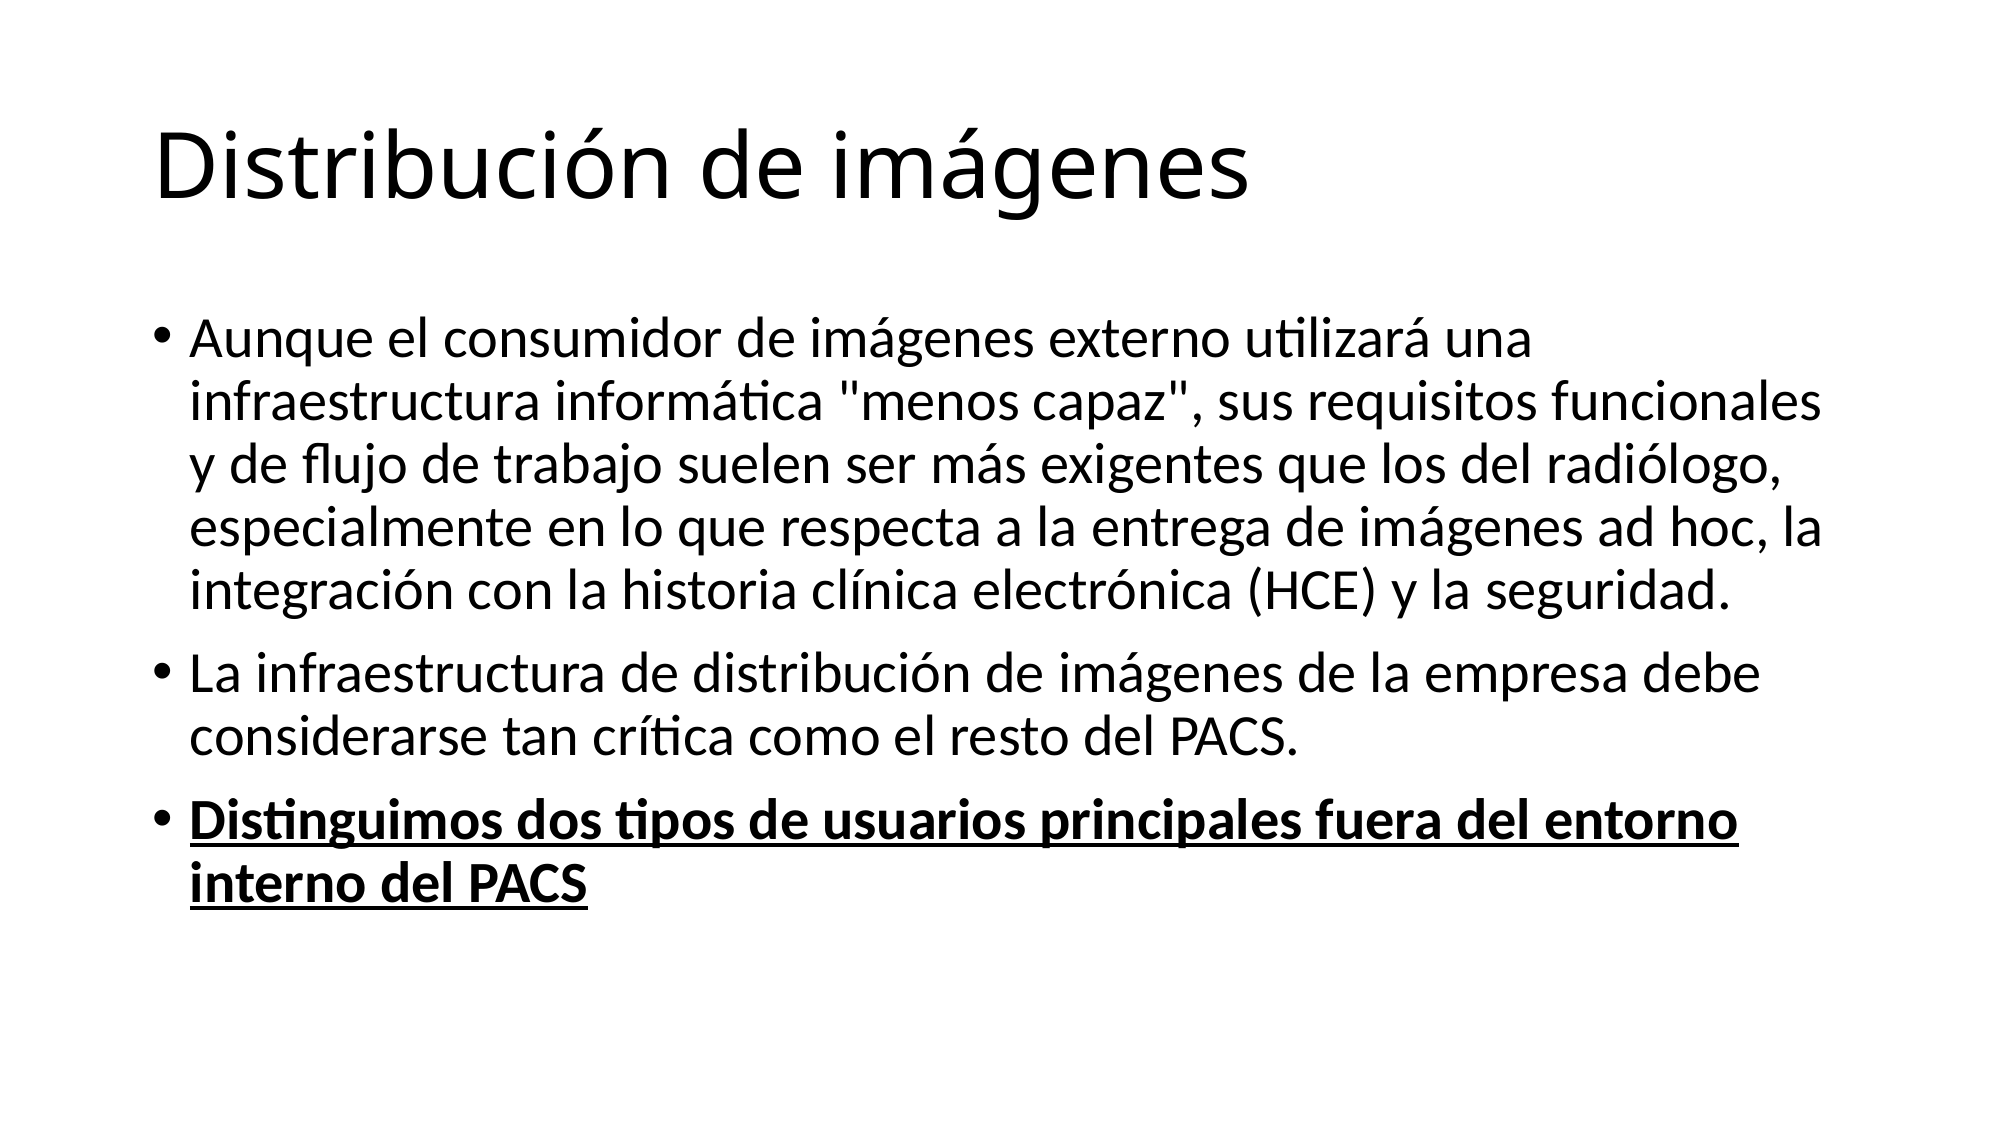

# Distribución de imágenes
Aunque el consumidor de imágenes externo utilizará una infraestructura informática "menos capaz", sus requisitos funcionales y de flujo de trabajo suelen ser más exigentes que los del radiólogo, especialmente en lo que respecta a la entrega de imágenes ad hoc, la integración con la historia clínica electrónica (HCE) y la seguridad.
La infraestructura de distribución de imágenes de la empresa debe considerarse tan crítica como el resto del PACS.
Distinguimos dos tipos de usuarios principales fuera del entorno interno del PACS